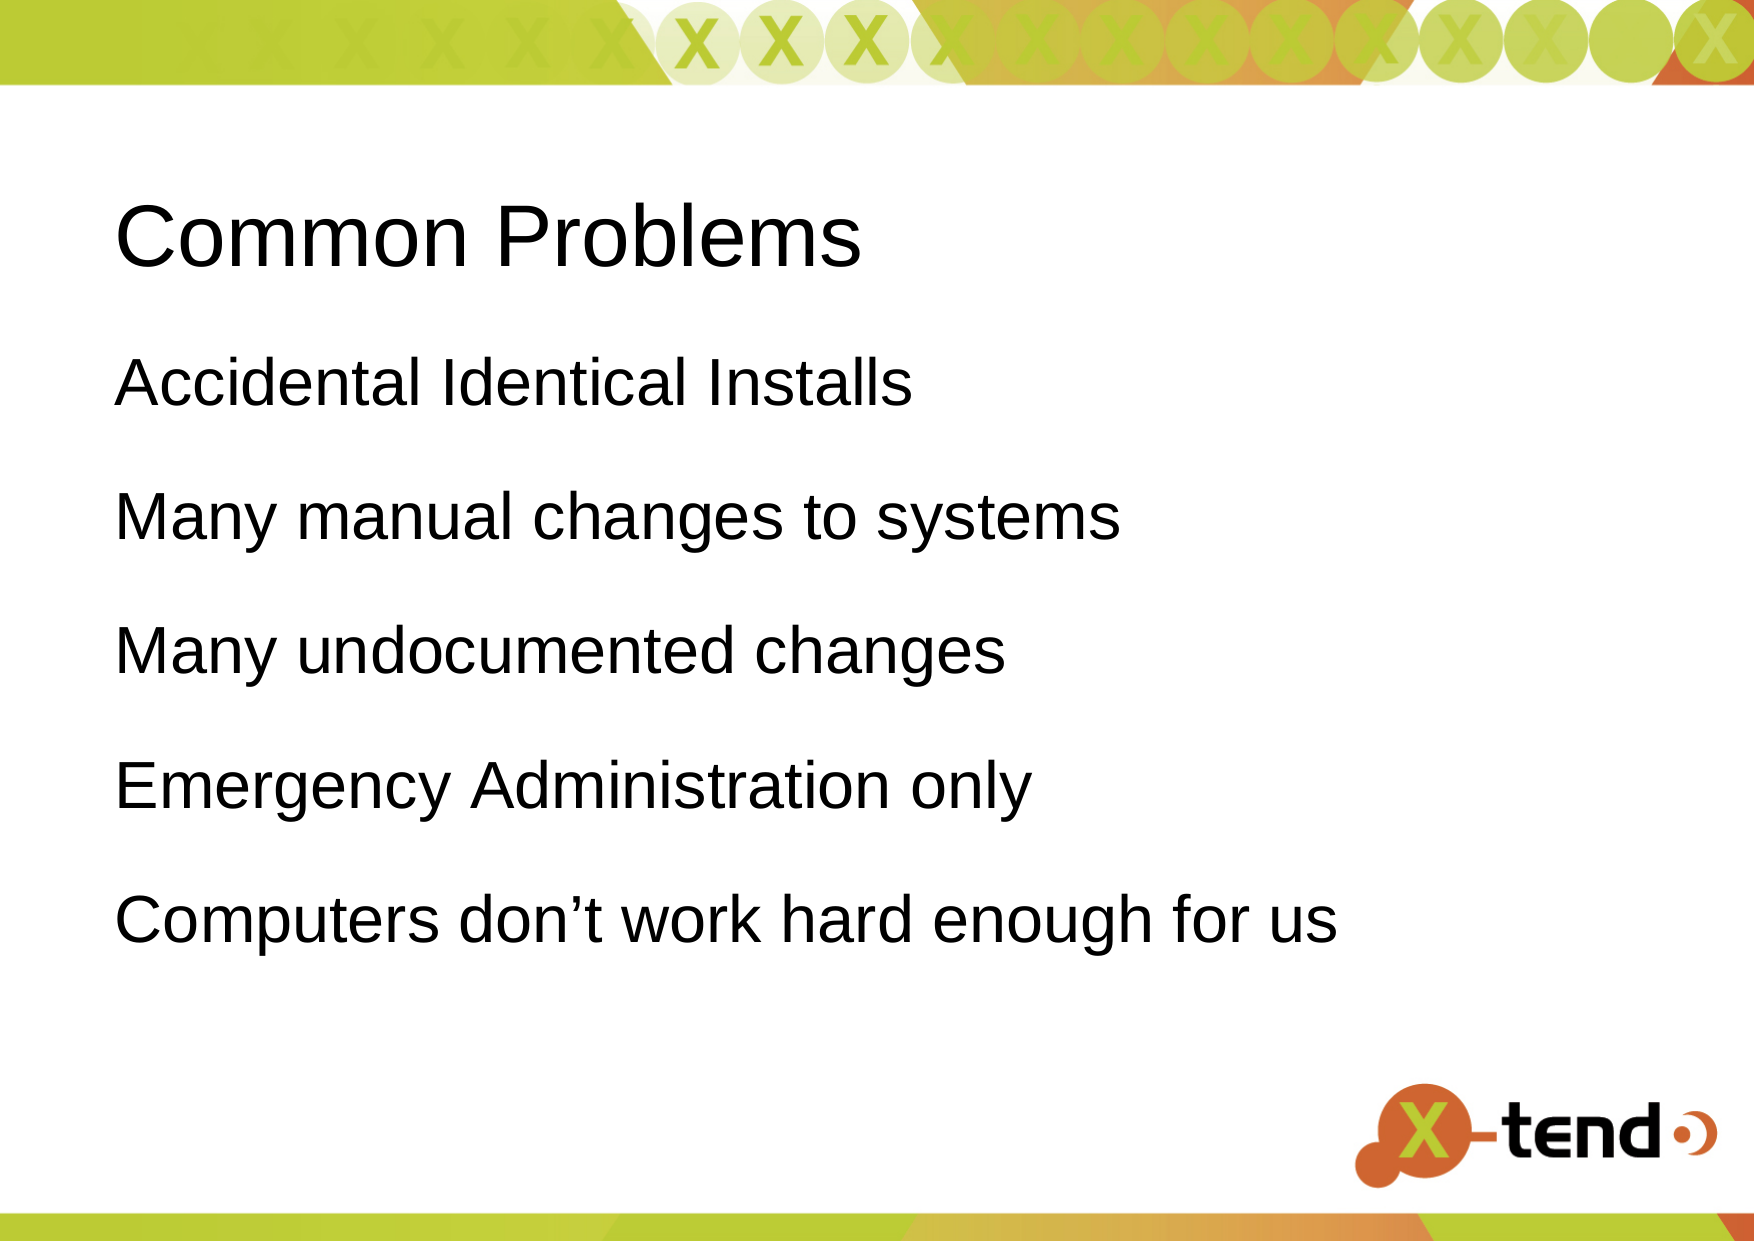

#
Common Problems
Accidental Identical Installs
Many manual changes to systems
Many undocumented changes
Emergency Administration only
Computers don’t work hard enough for us